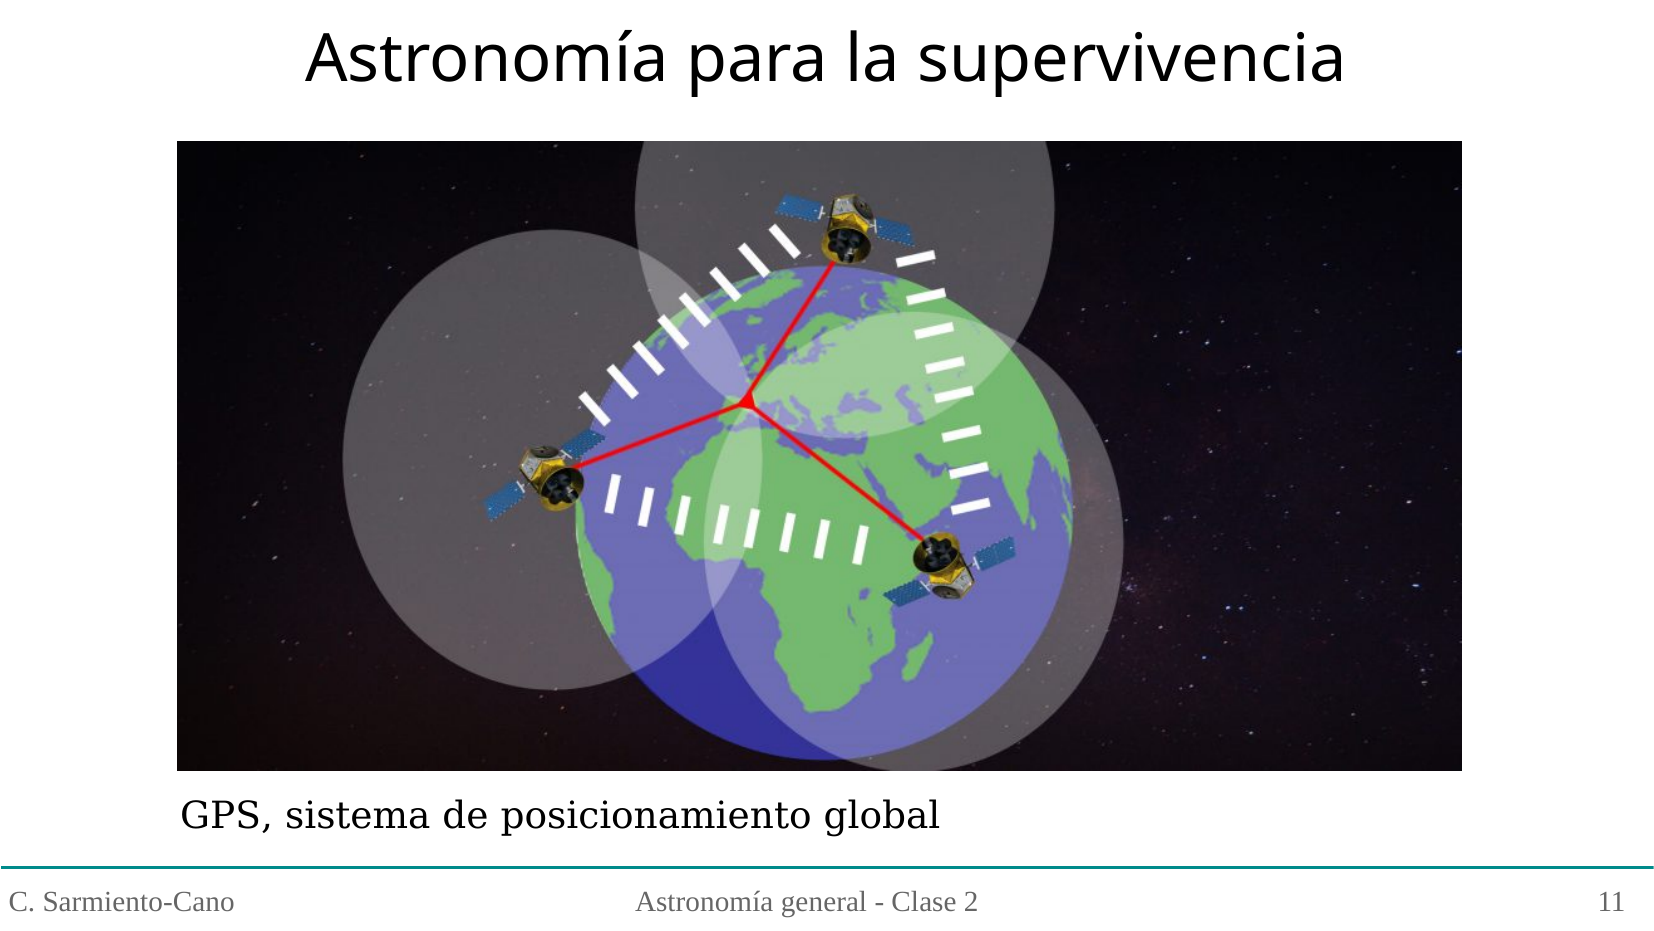

# Astronomía para la supervivencia
GPS, sistema de posicionamiento global
11